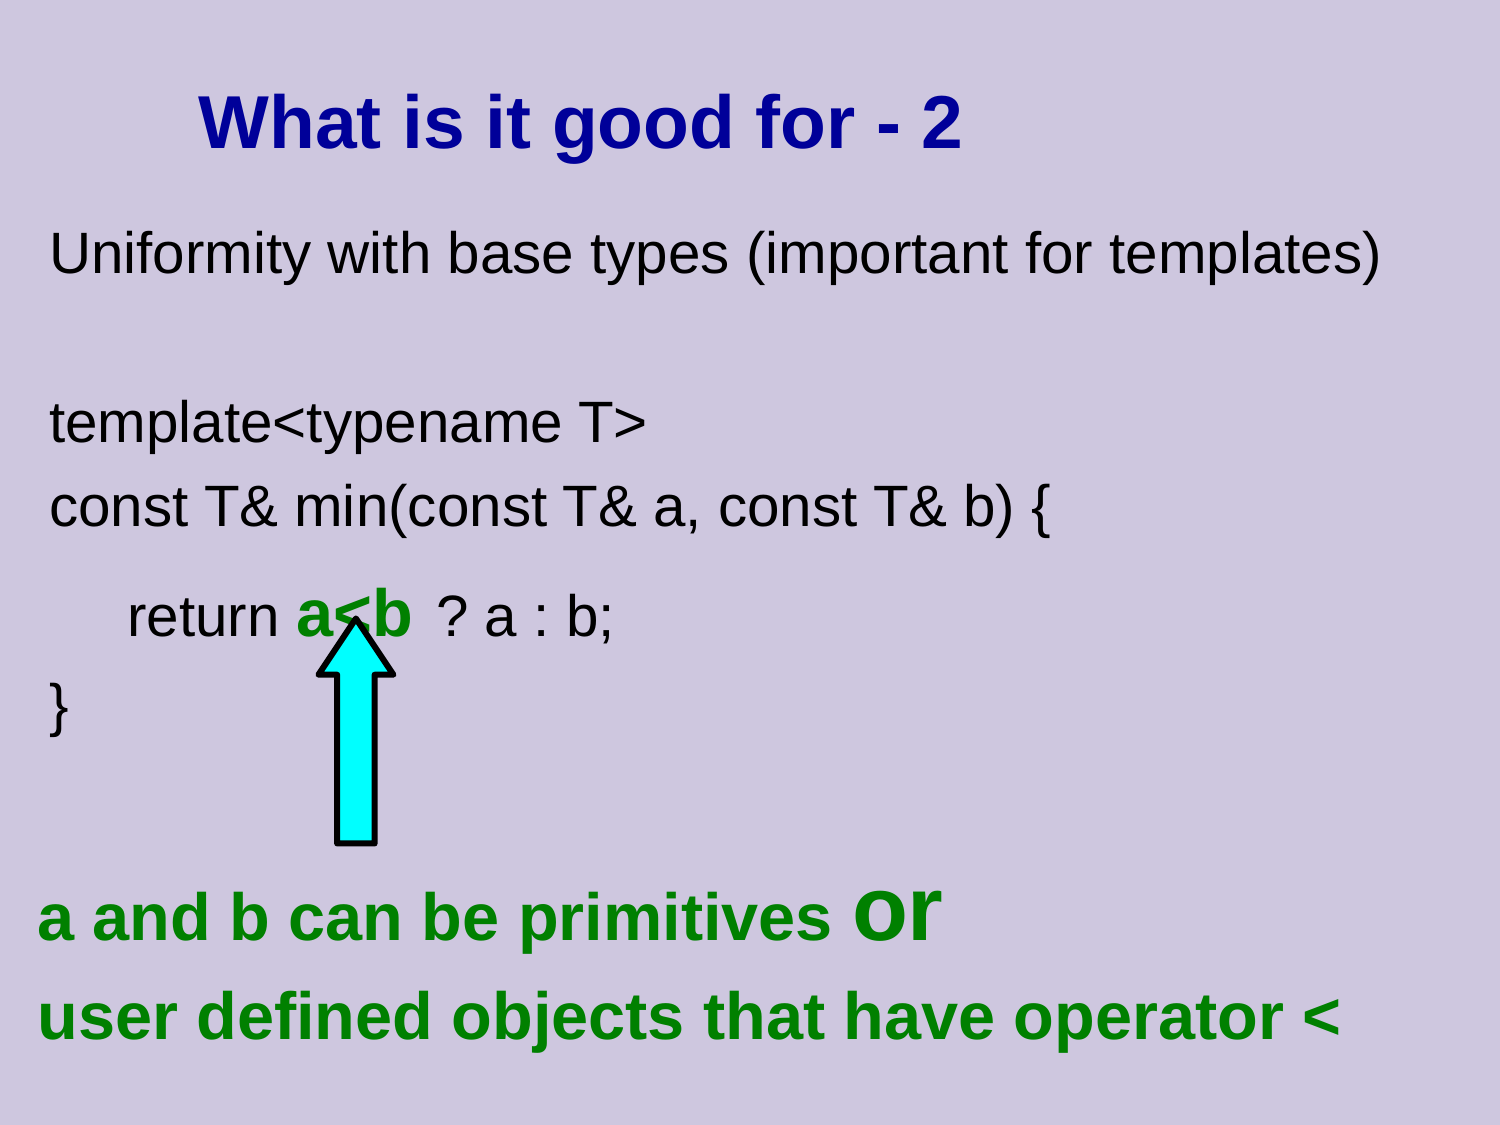

# What is it good for - 2
Uniformity with base types (important for templates)
template<typename T>
const T& min(const T& a, const T& b) {
return a<b ? a : b;
}
a and b can be primitives or
user defined objects that have operator <